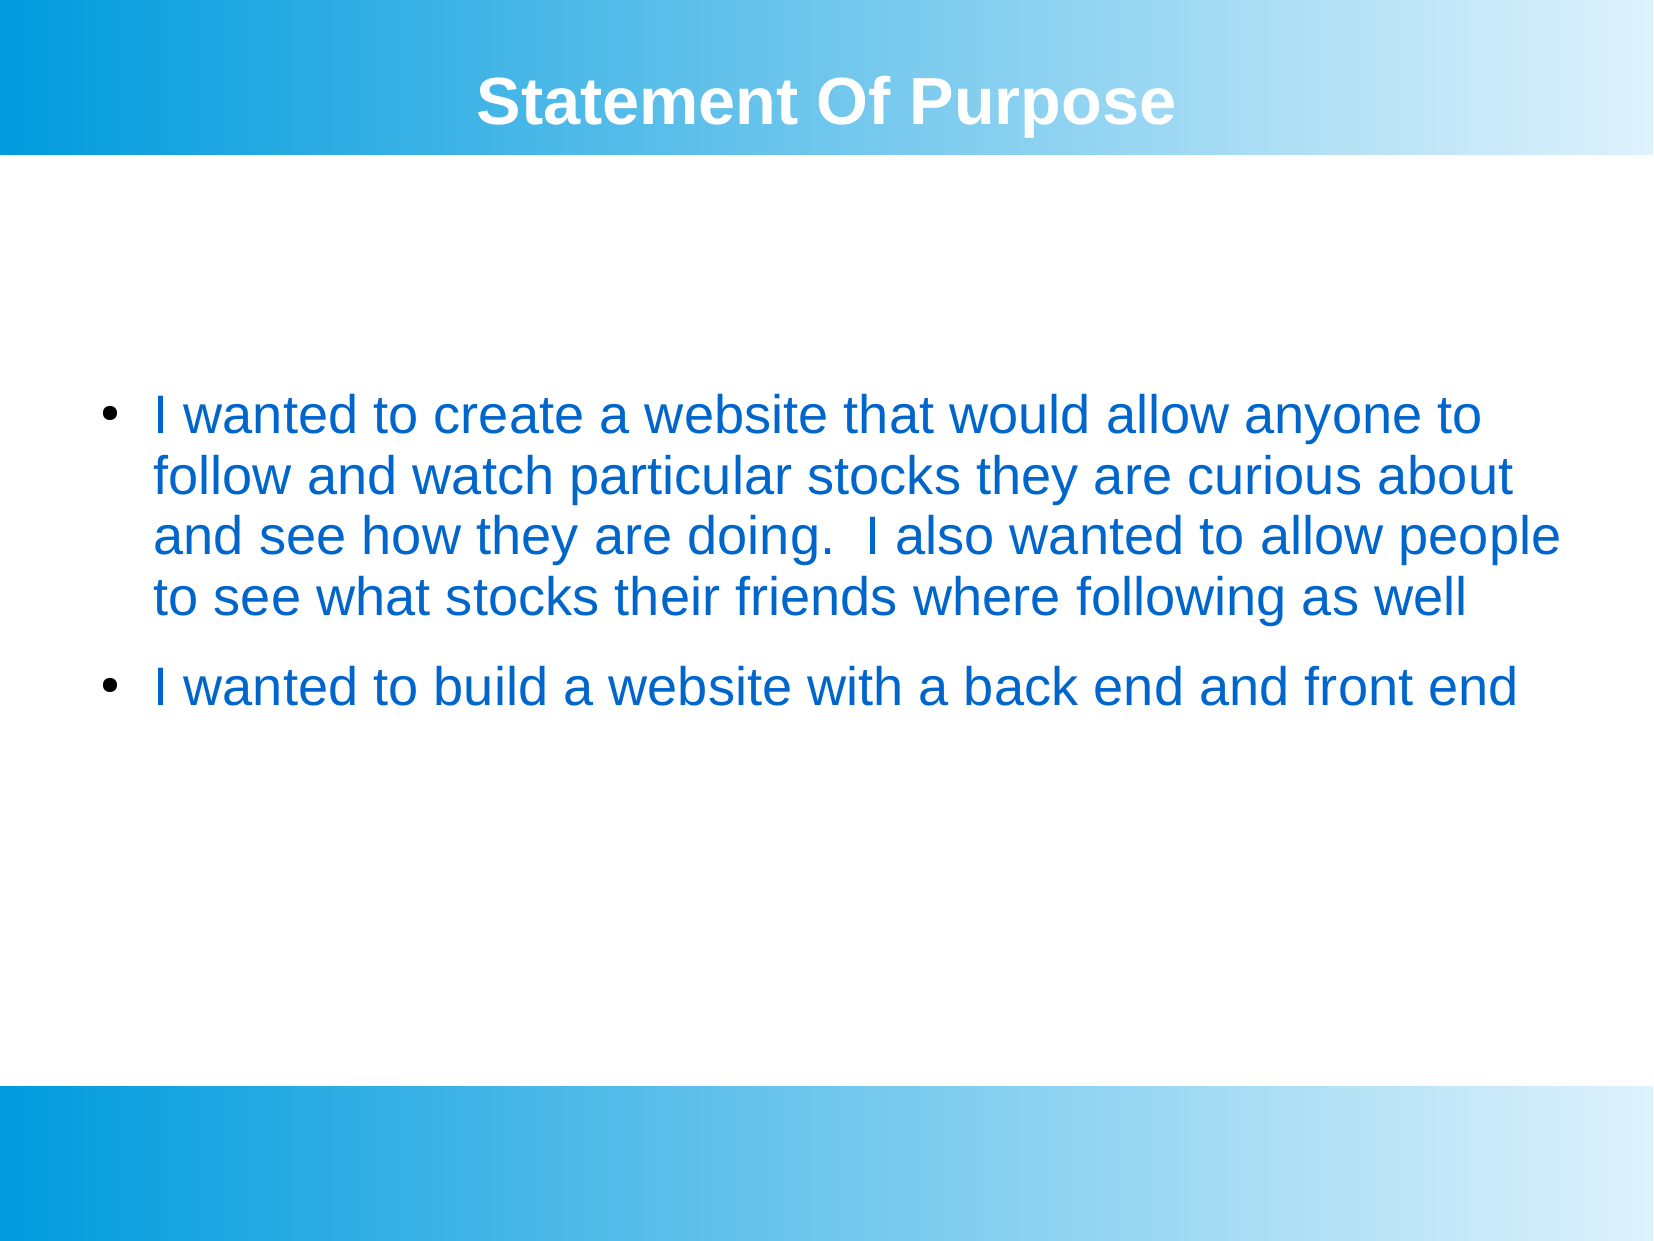

Statement Of Purpose
# I wanted to create a website that would allow anyone to follow and watch particular stocks they are curious about and see how they are doing. I also wanted to allow people to see what stocks their friends where following as well
I wanted to build a website with a back end and front end